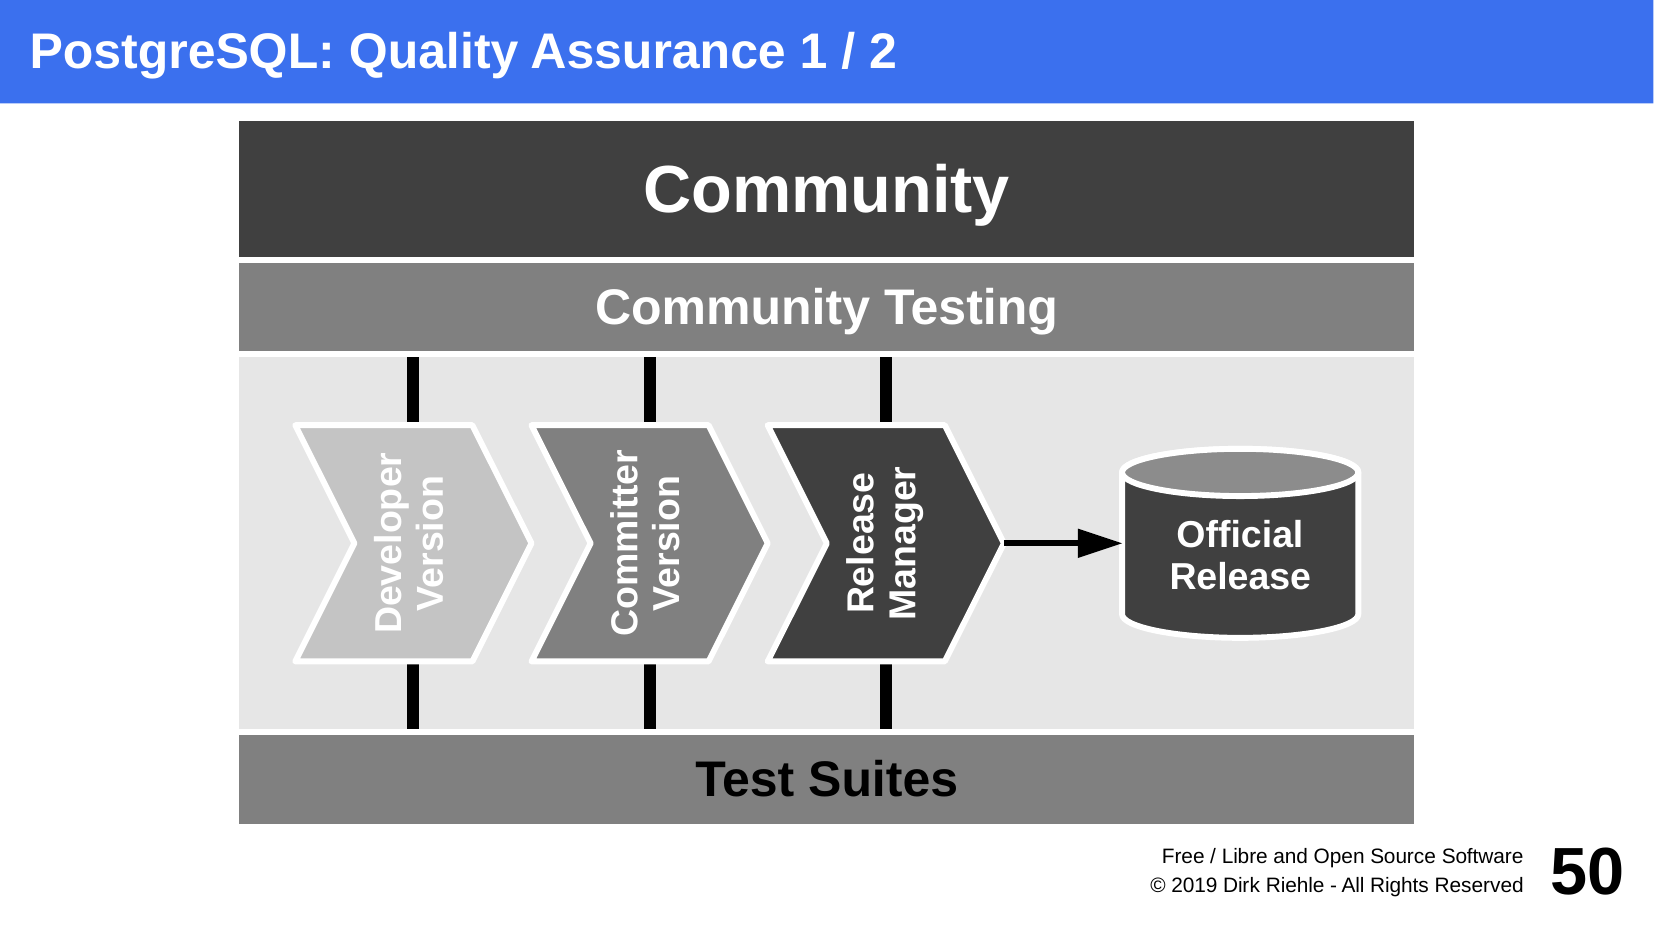

# PostgreSQL: Quality Assurance 1 / 2
Community
Community Testing
Developer
Version
Committer
Version
Release
Manager
Official
Release
Test Suites
Free / Libre and Open Source Software
50
© 2019 Dirk Riehle - All Rights Reserved